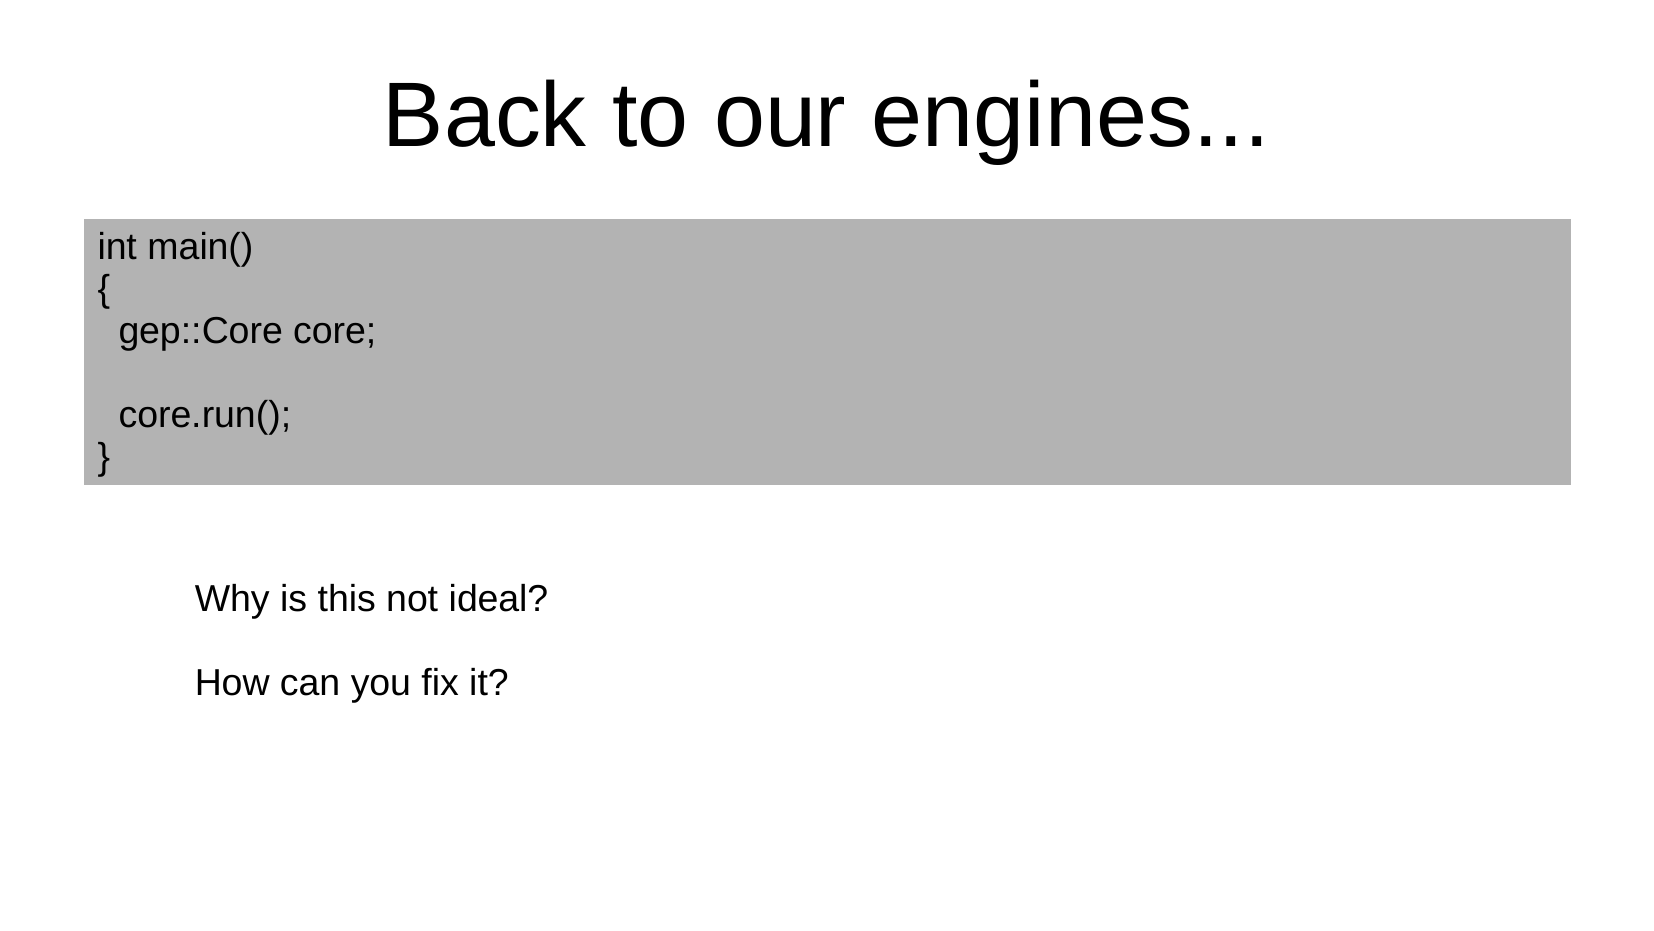

# Back to our engines...
| int main() { gep::Core core; core.run(); } |
| --- |
Why is this not ideal?
How can you fix it?